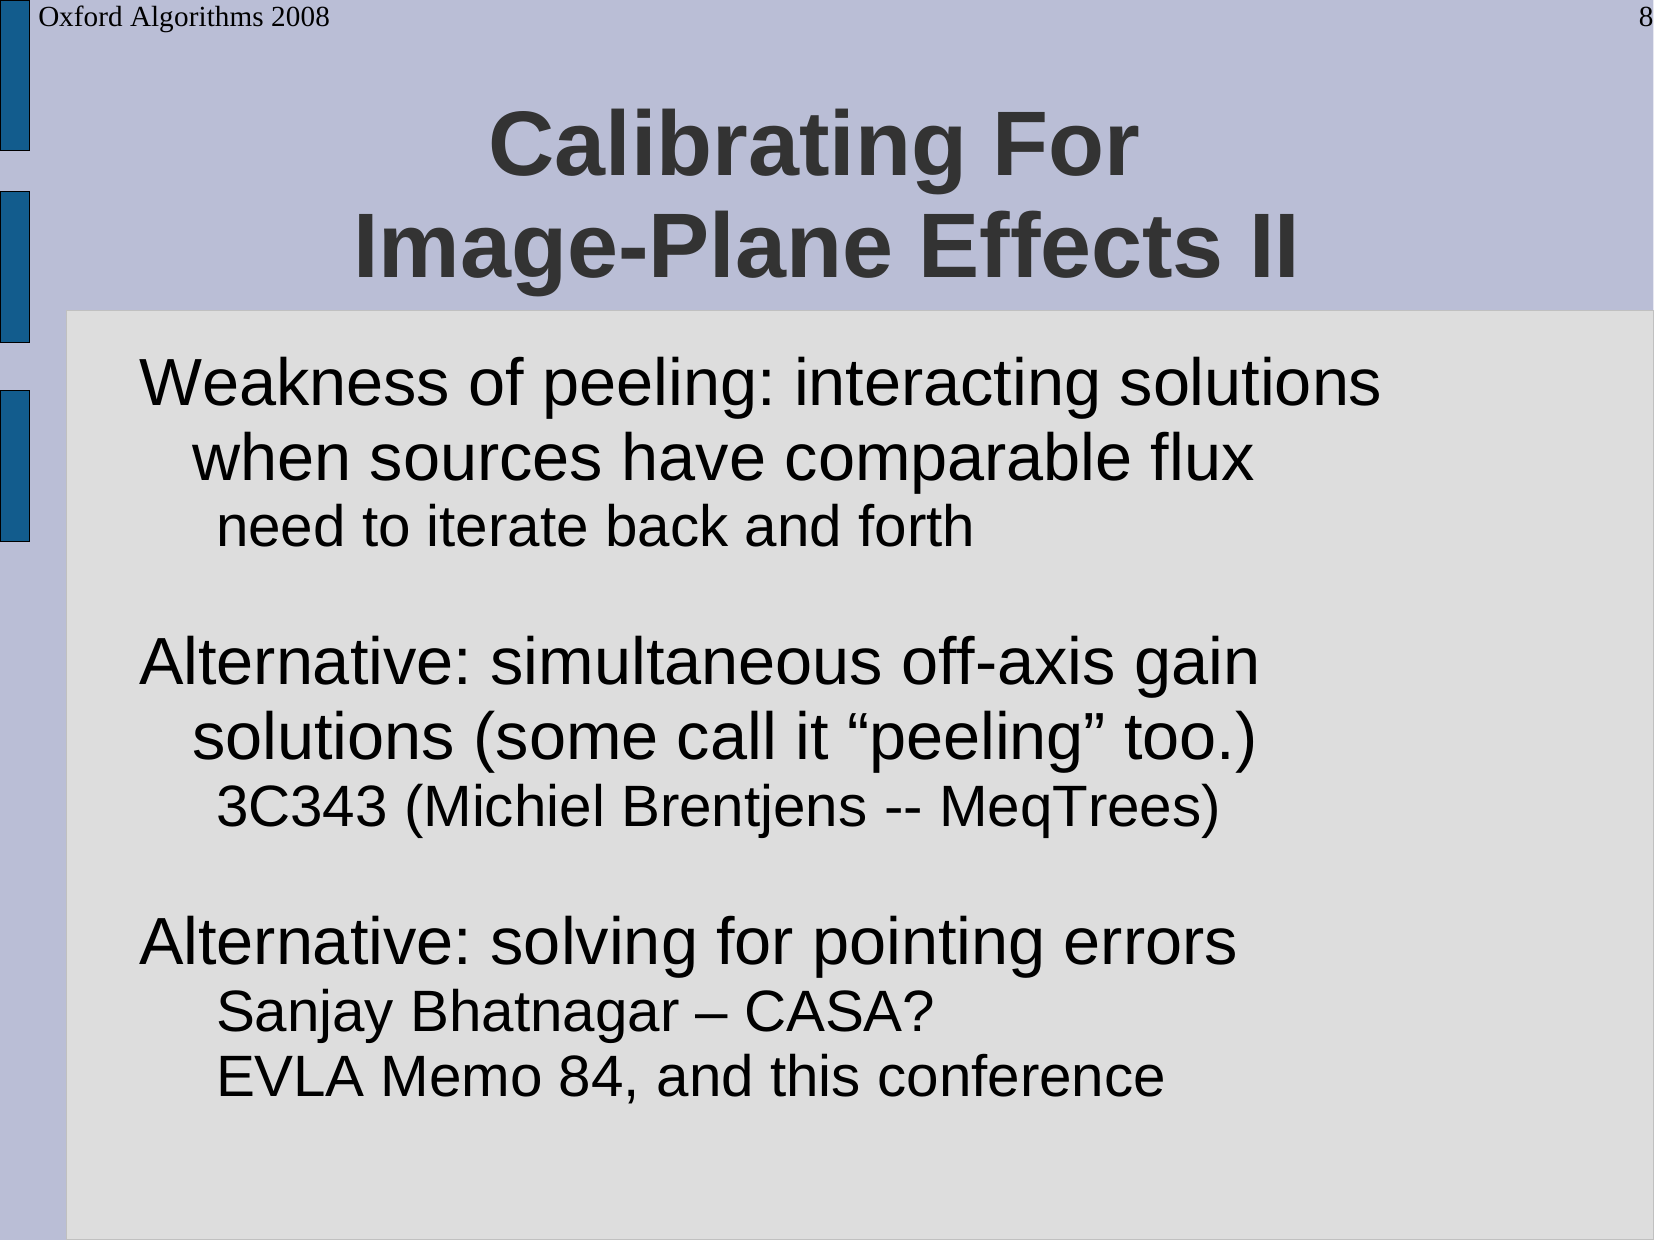

Oxford Algorithms 2008
8
# Calibrating For Image-Plane Effects II
Weakness of peeling: interacting solutions when sources have comparable flux
need to iterate back and forth
Alternative: simultaneous off-axis gain solutions (some call it “peeling” too.)
3C343 (Michiel Brentjens -- MeqTrees)
Alternative: solving for pointing errors
Sanjay Bhatnagar – CASA?
EVLA Memo 84, and this conference